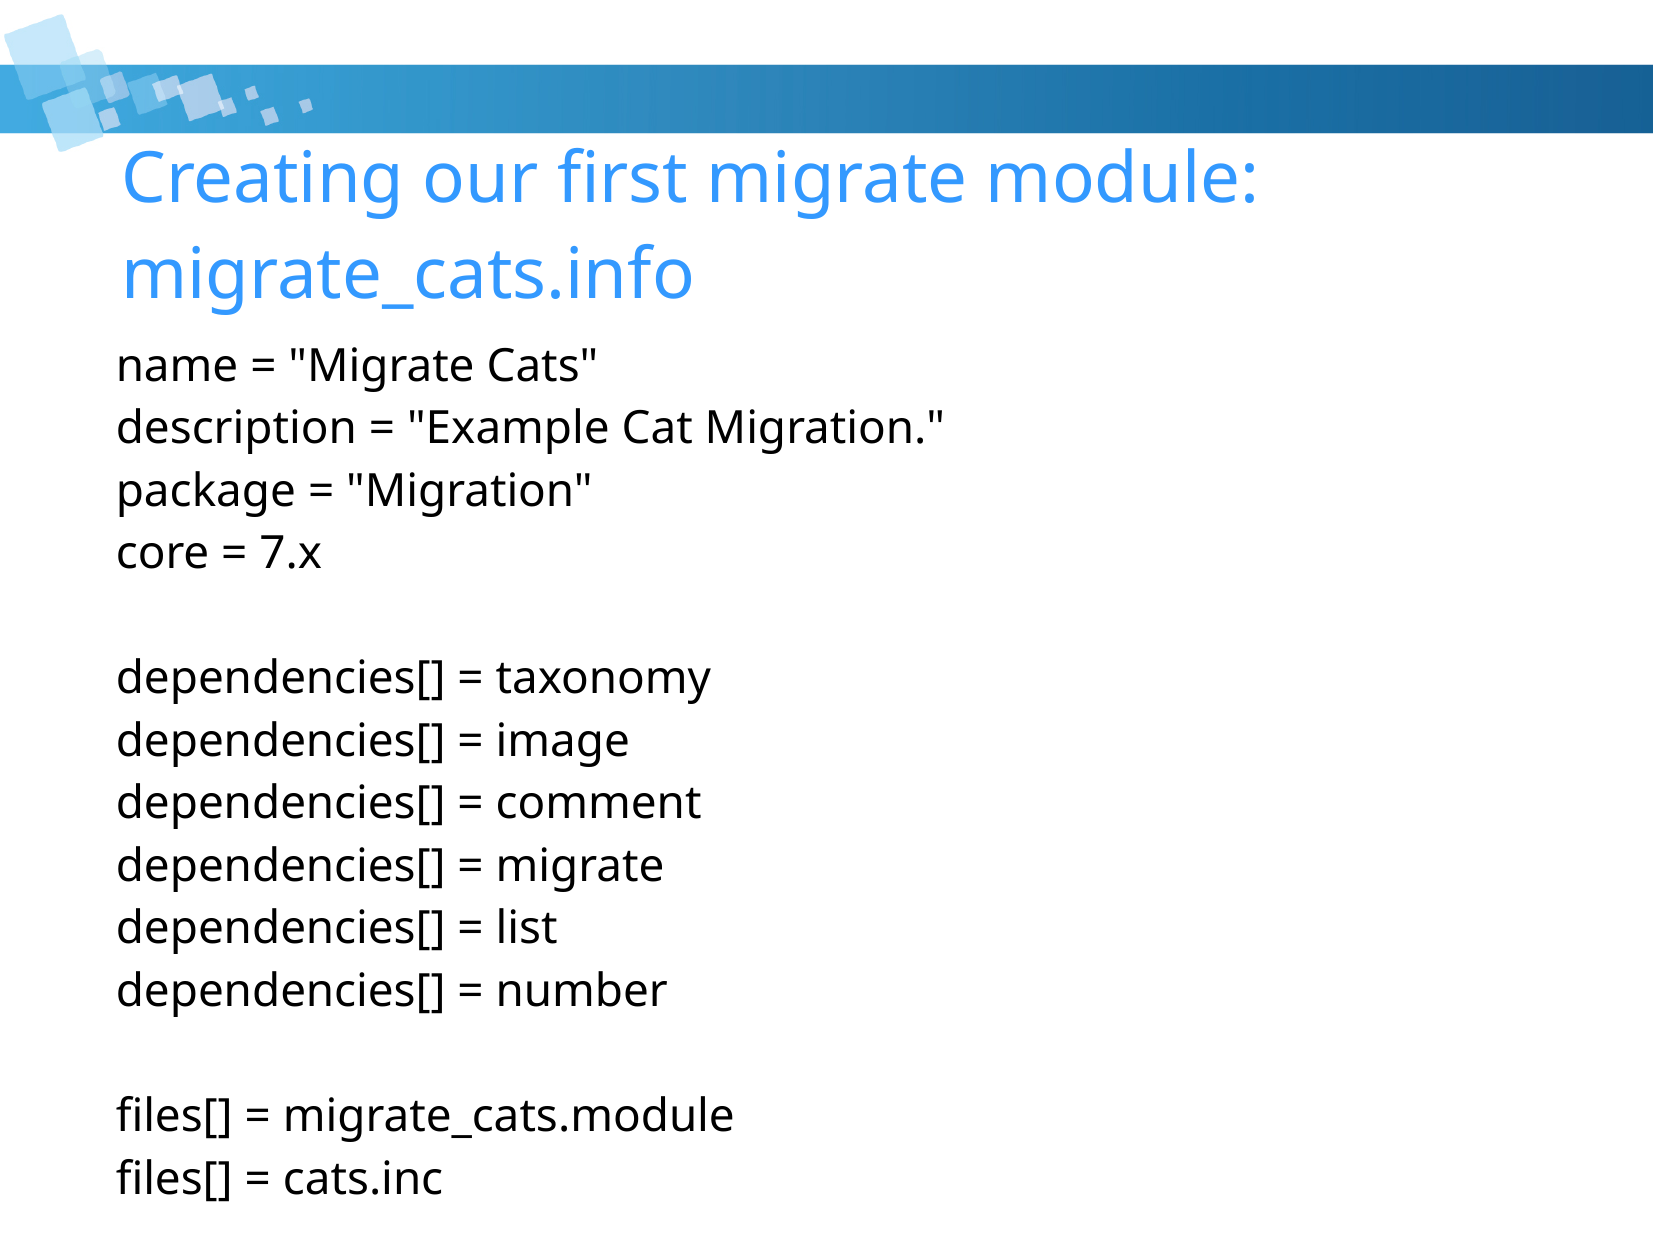

# Creating our first migrate module: migrate_cats.info
name = "Migrate Cats"
description = "Example Cat Migration."
package = "Migration"
core = 7.x
dependencies[] = taxonomy
dependencies[] = image
dependencies[] = comment
dependencies[] = migrate
dependencies[] = list
dependencies[] = number
files[] = migrate_cats.module
files[] = cats.inc